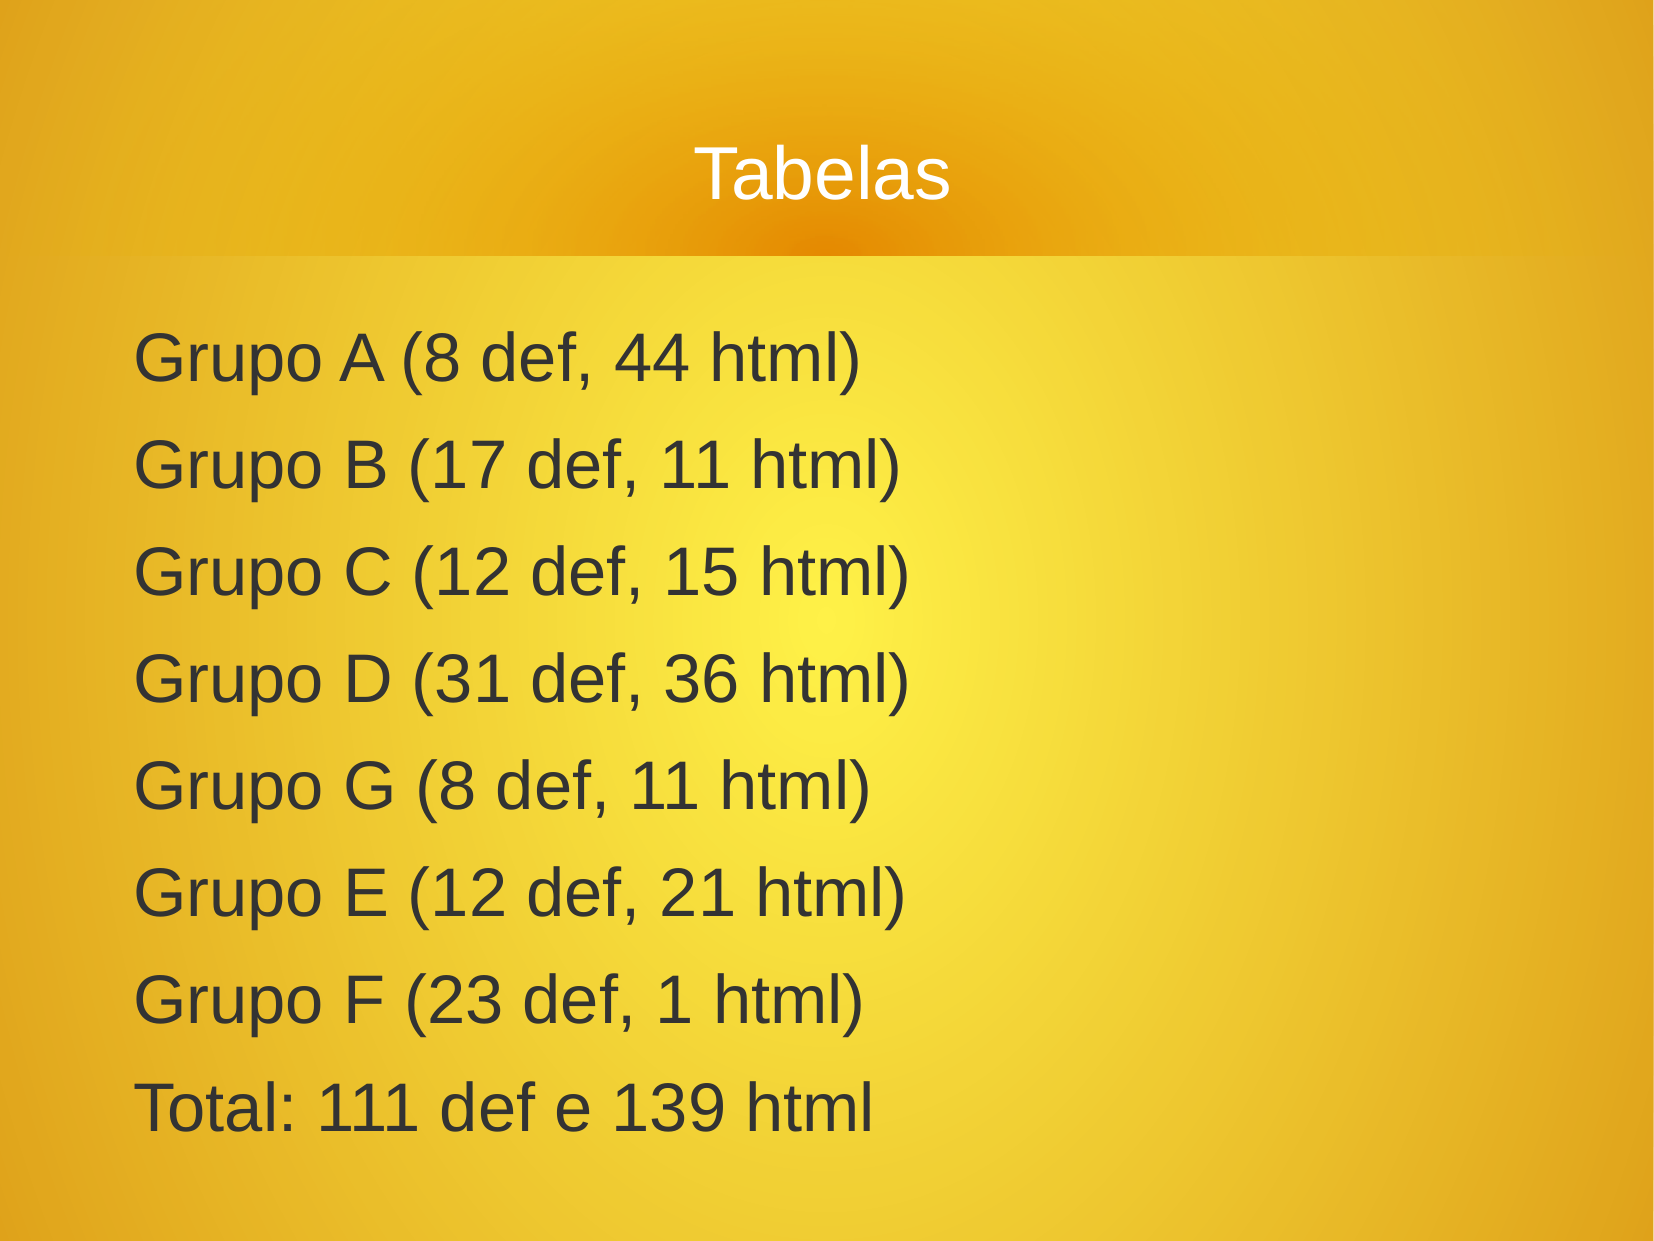

# Tabelas
Grupo A (8 def, 44 html)
Grupo B (17 def, 11 html)
Grupo C (12 def, 15 html)
Grupo D (31 def, 36 html)
Grupo G (8 def, 11 html)
Grupo E (12 def, 21 html)
Grupo F (23 def, 1 html)
Total: 111 def e 139 html